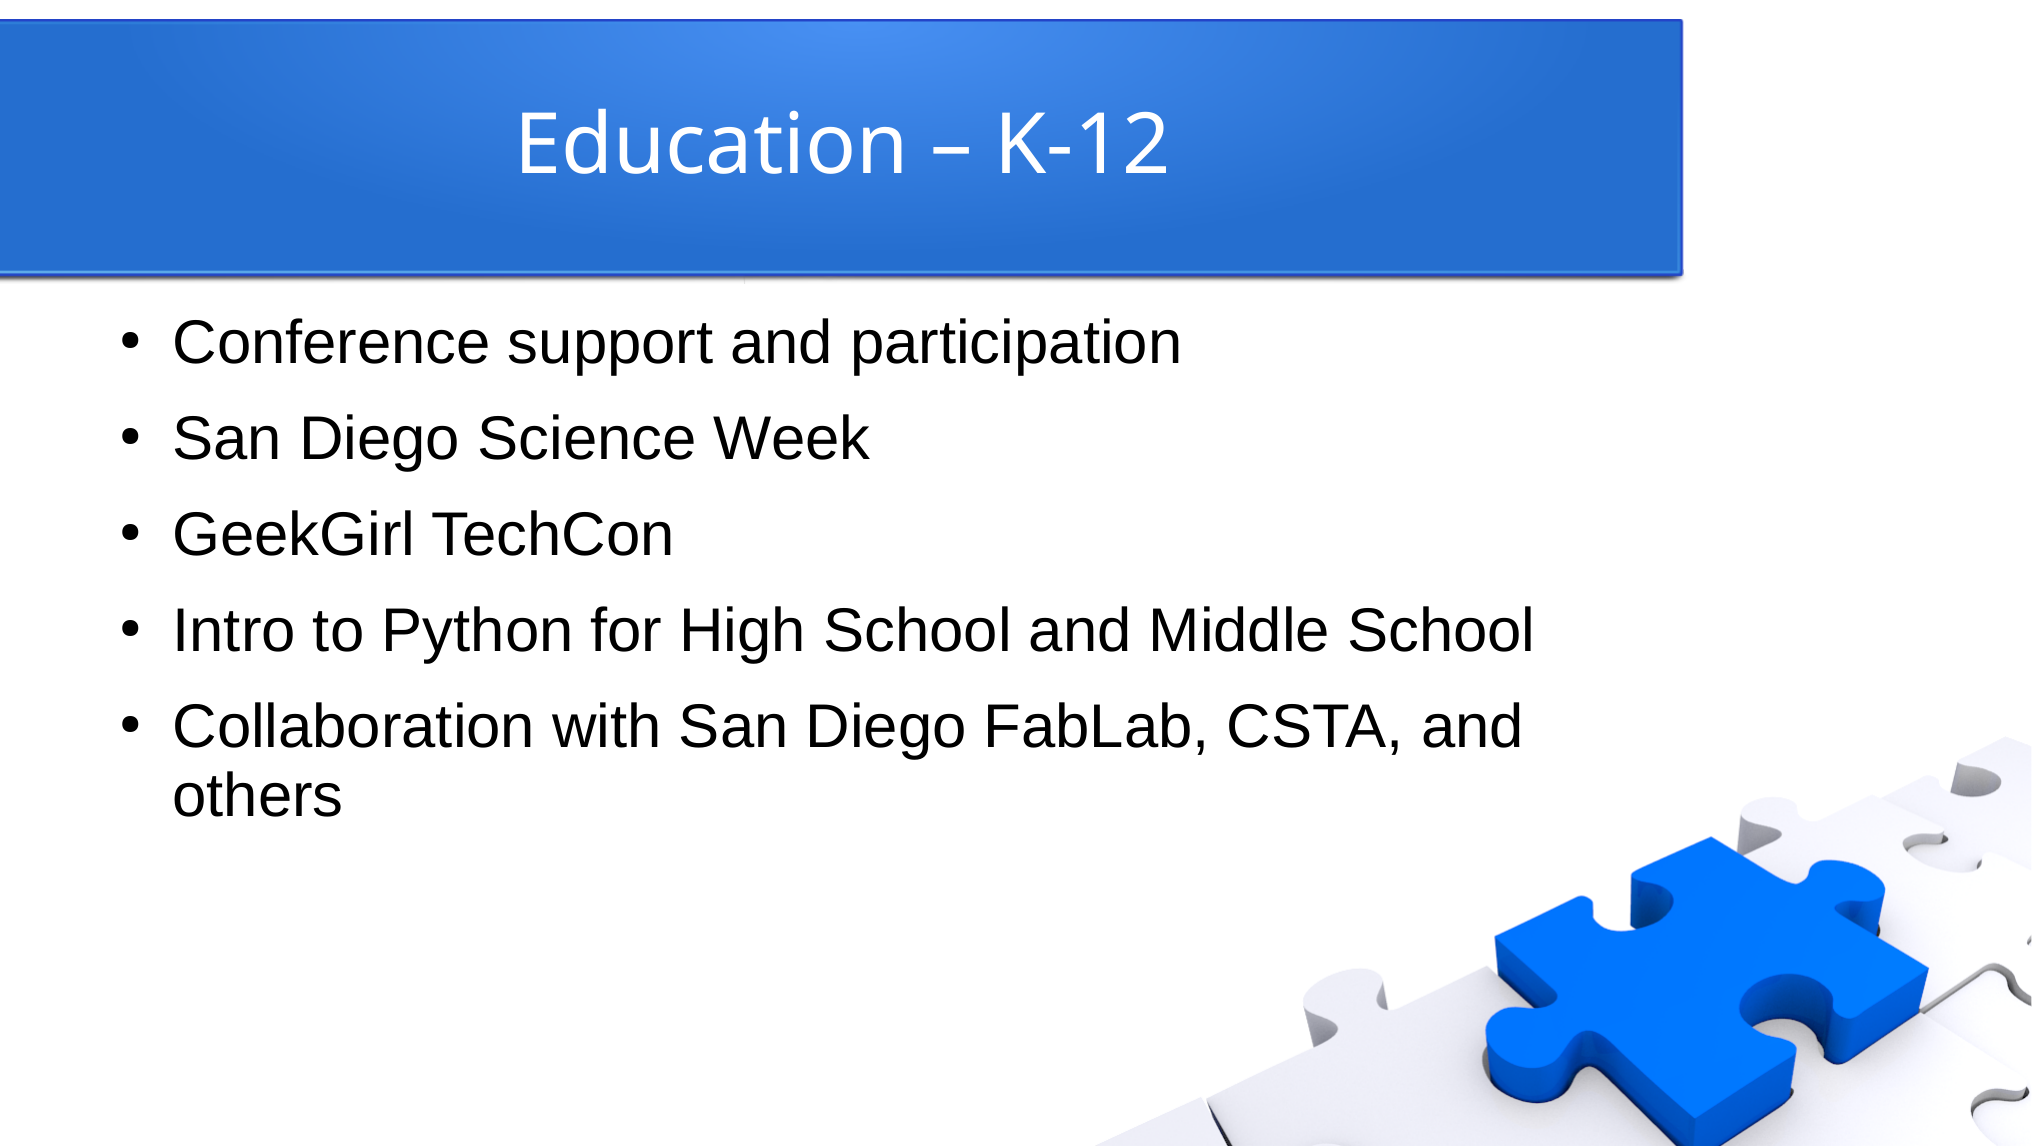

# Education – K-12
Conference support and participation
San Diego Science Week
GeekGirl TechCon
Intro to Python for High School and Middle School
Collaboration with San Diego FabLab, CSTA, and others